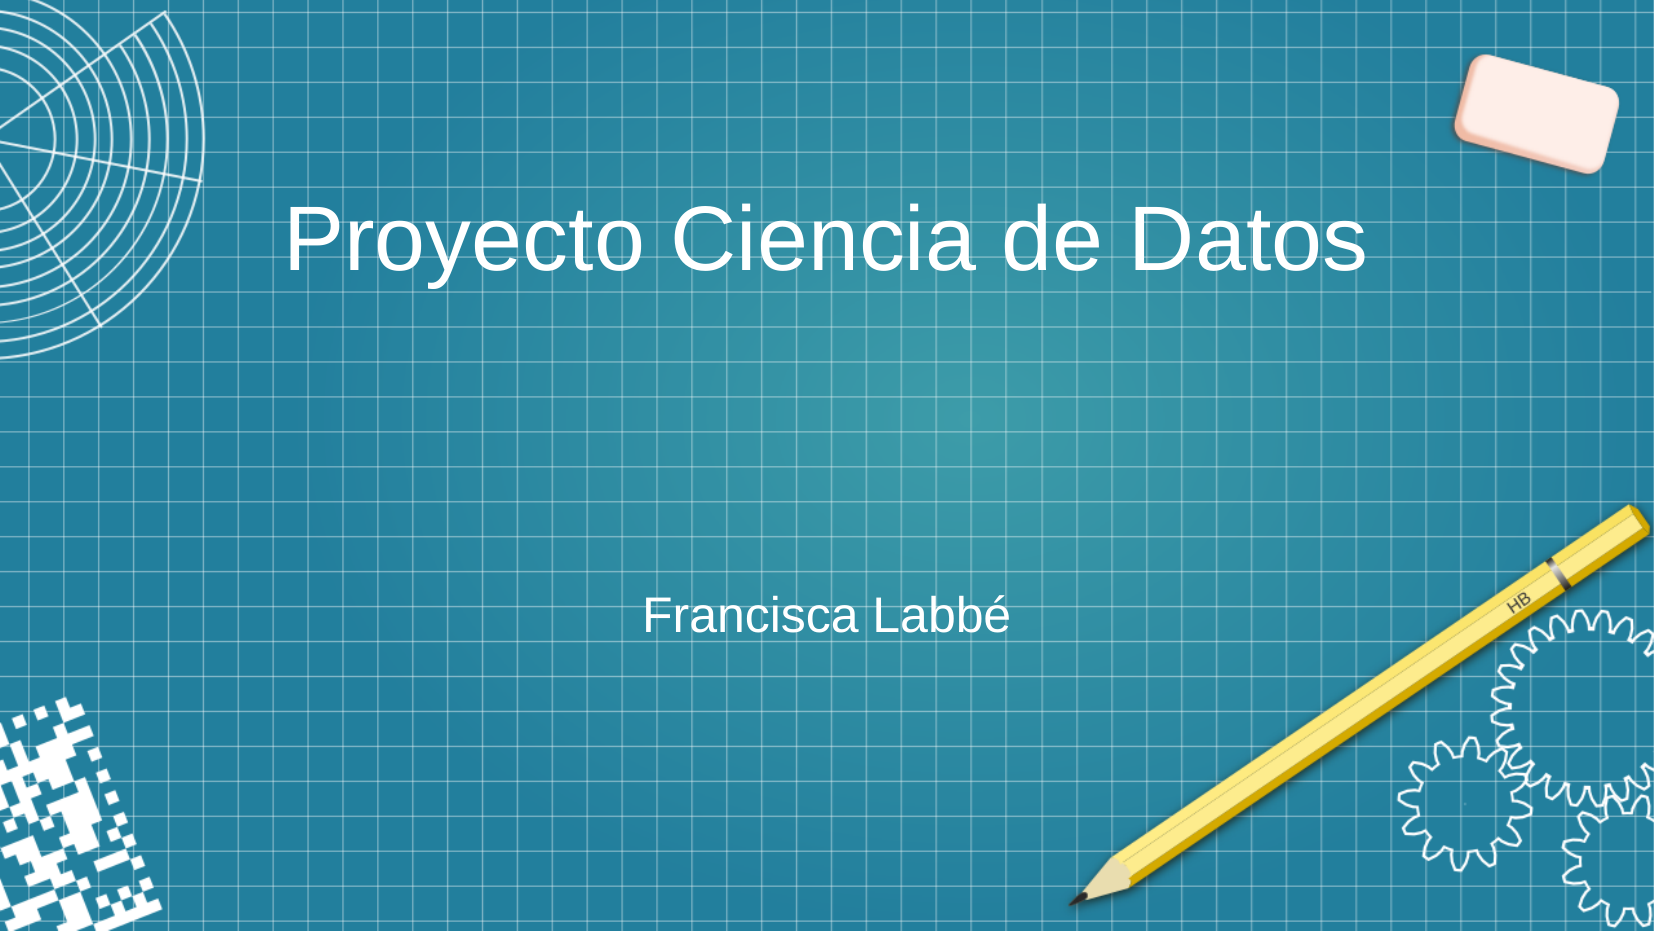

# Proyecto Ciencia de Datos
Francisca Labbé